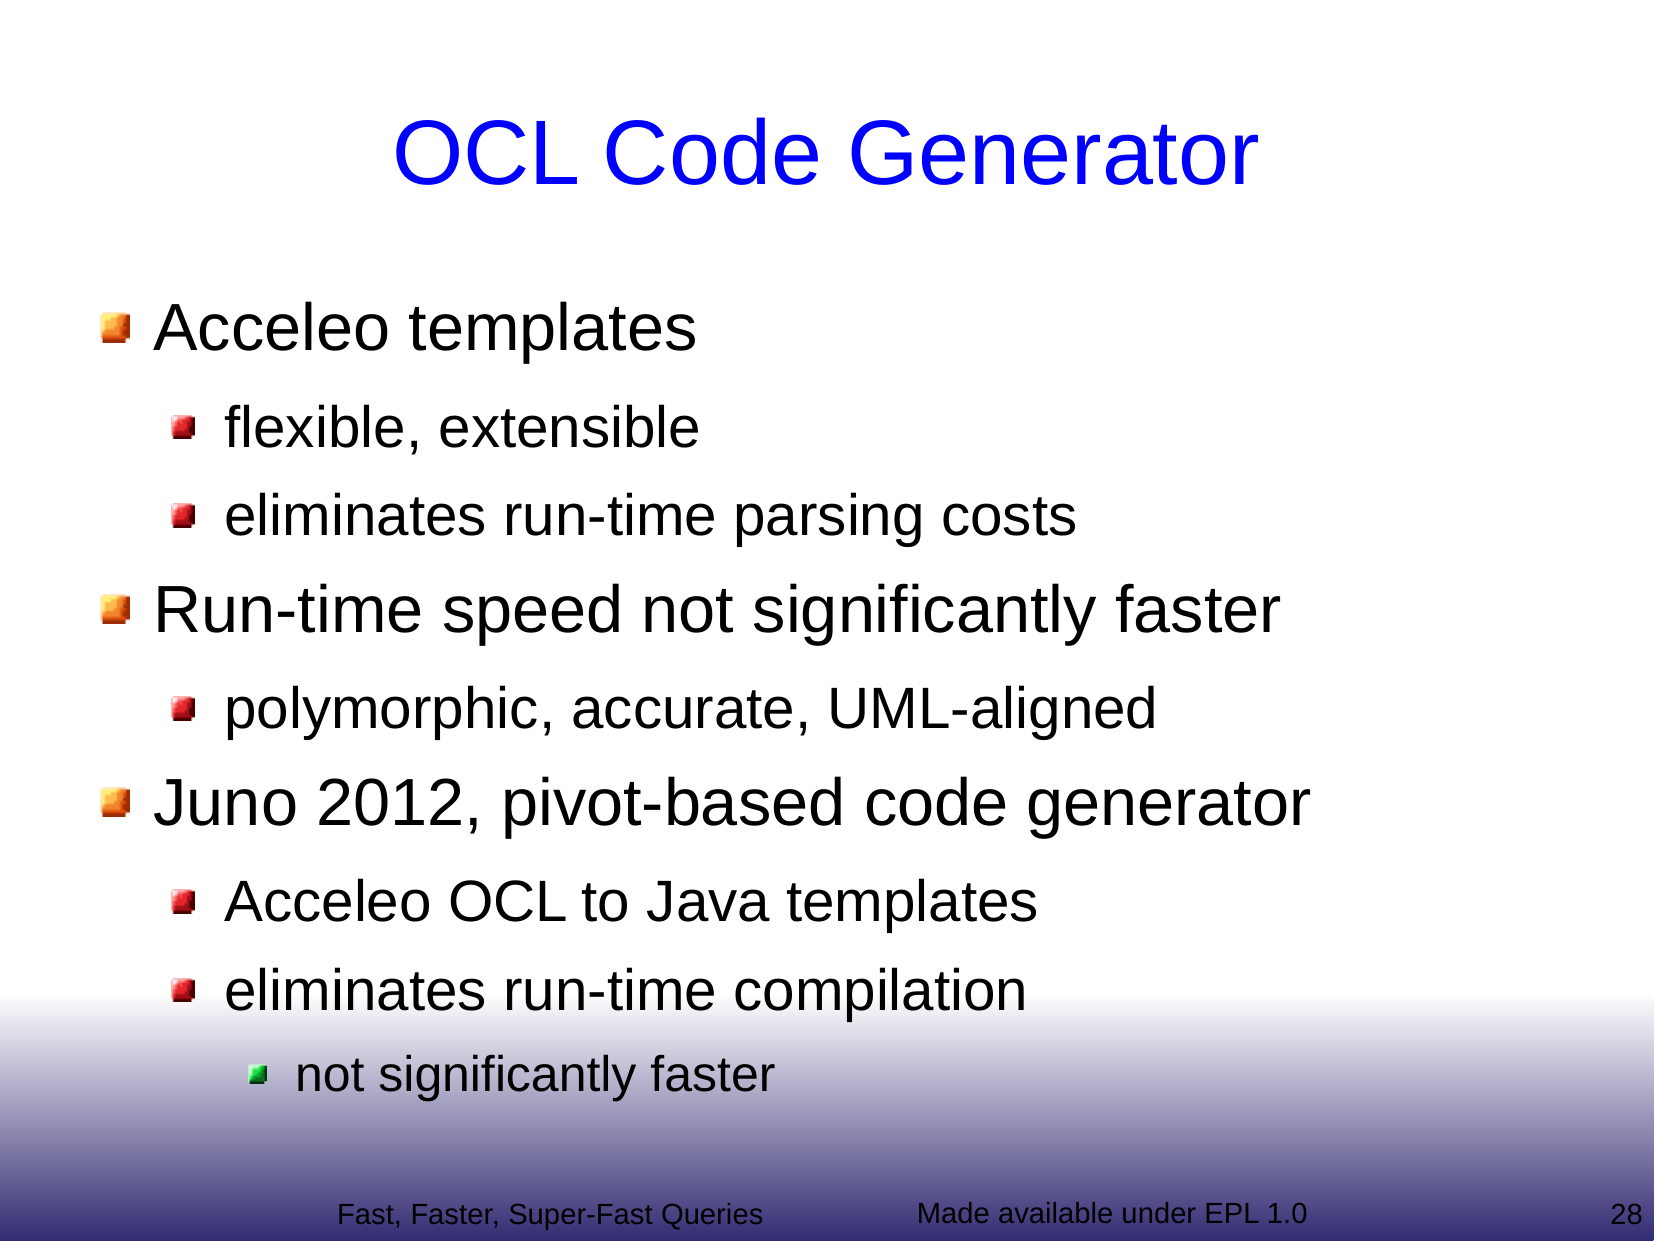

# OCL Code Generator
Acceleo templates
flexible, extensible
eliminates run-time parsing costs
Run-time speed not significantly faster
polymorphic, accurate, UML-aligned
Juno 2012, pivot-based code generator
Acceleo OCL to Java templates
eliminates run-time compilation
not significantly faster
Fast, Faster, Super-Fast Queries
28